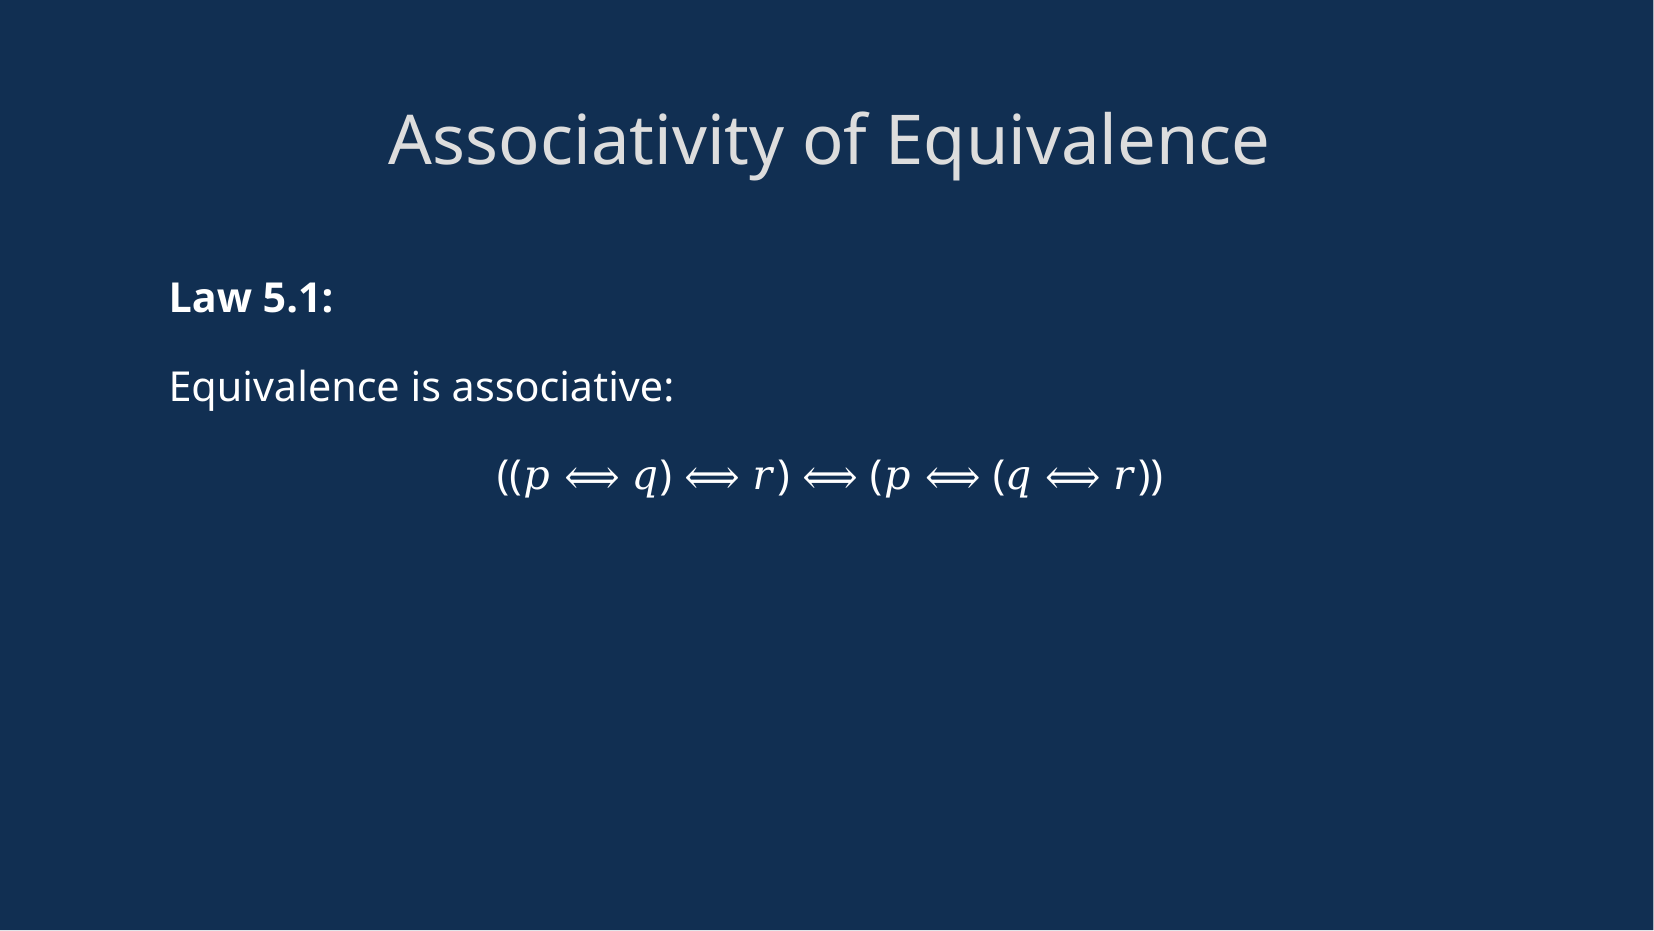

# Associativity of Equivalence
Law 5.1:
Equivalence is associative:
((𝑝 ⟺ 𝑞) ⟺ 𝑟) ⟺ (𝑝 ⟺ (𝑞 ⟺ 𝑟))